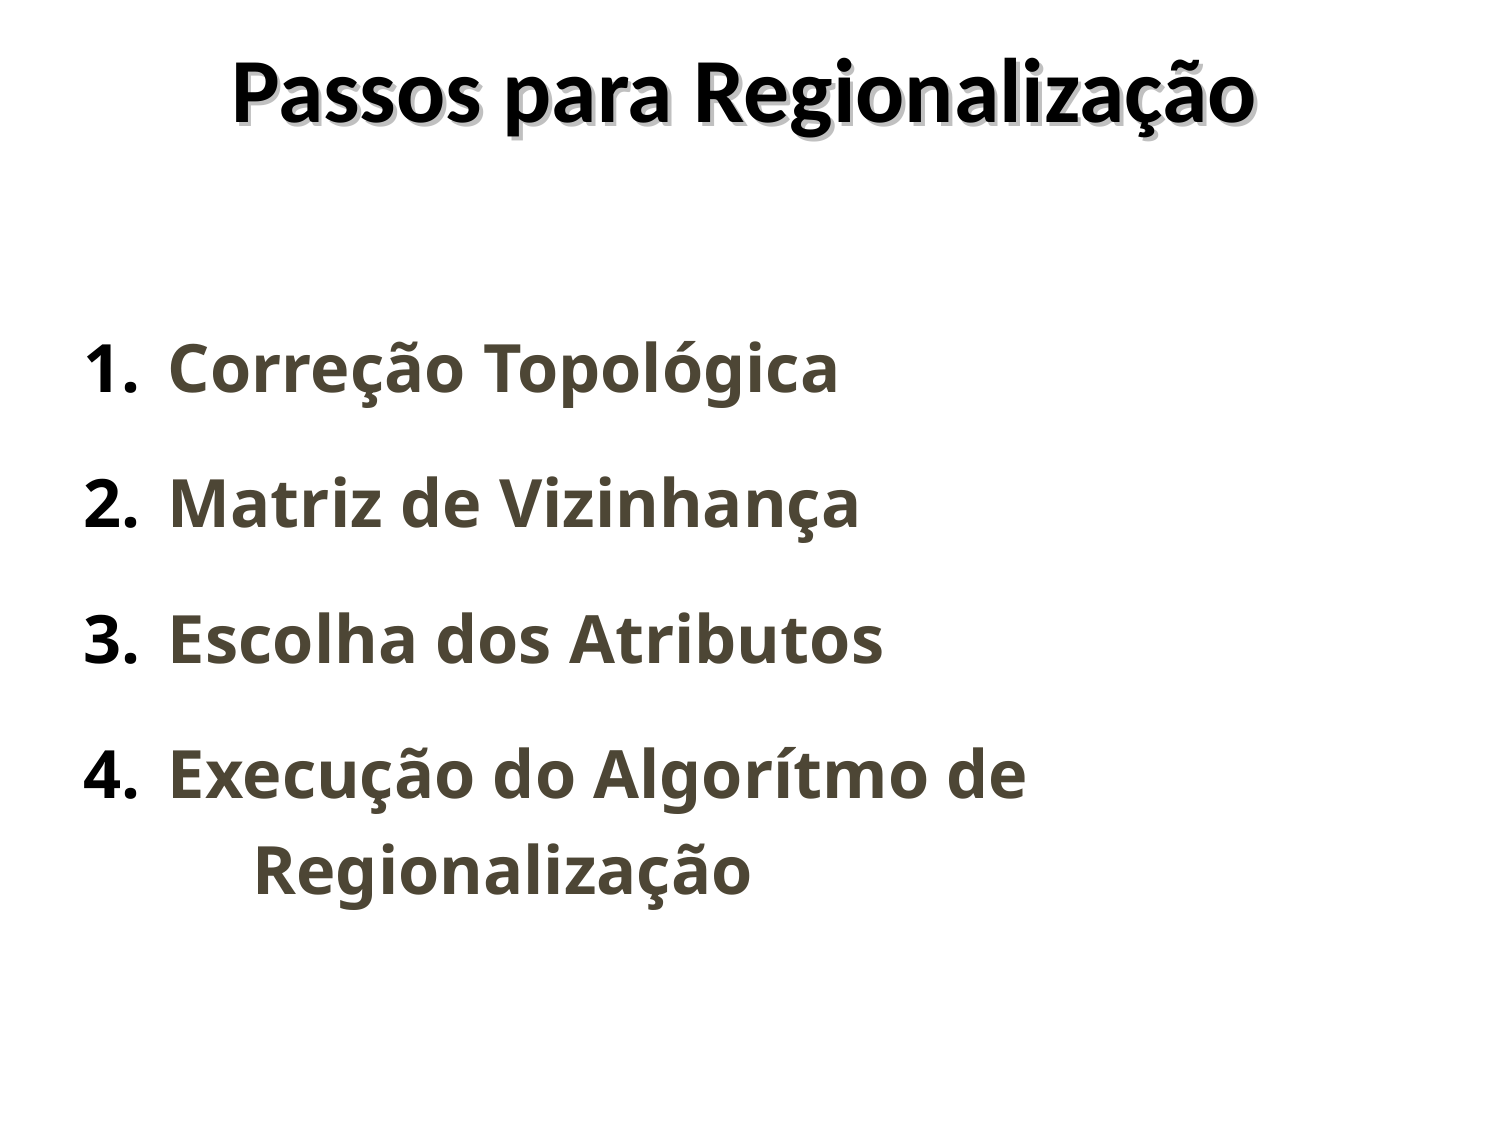

Passos para Regionalização
Correção Topológica
Matriz de Vizinhança
Escolha dos Atributos
Execução do Algorítmo de Regionalização